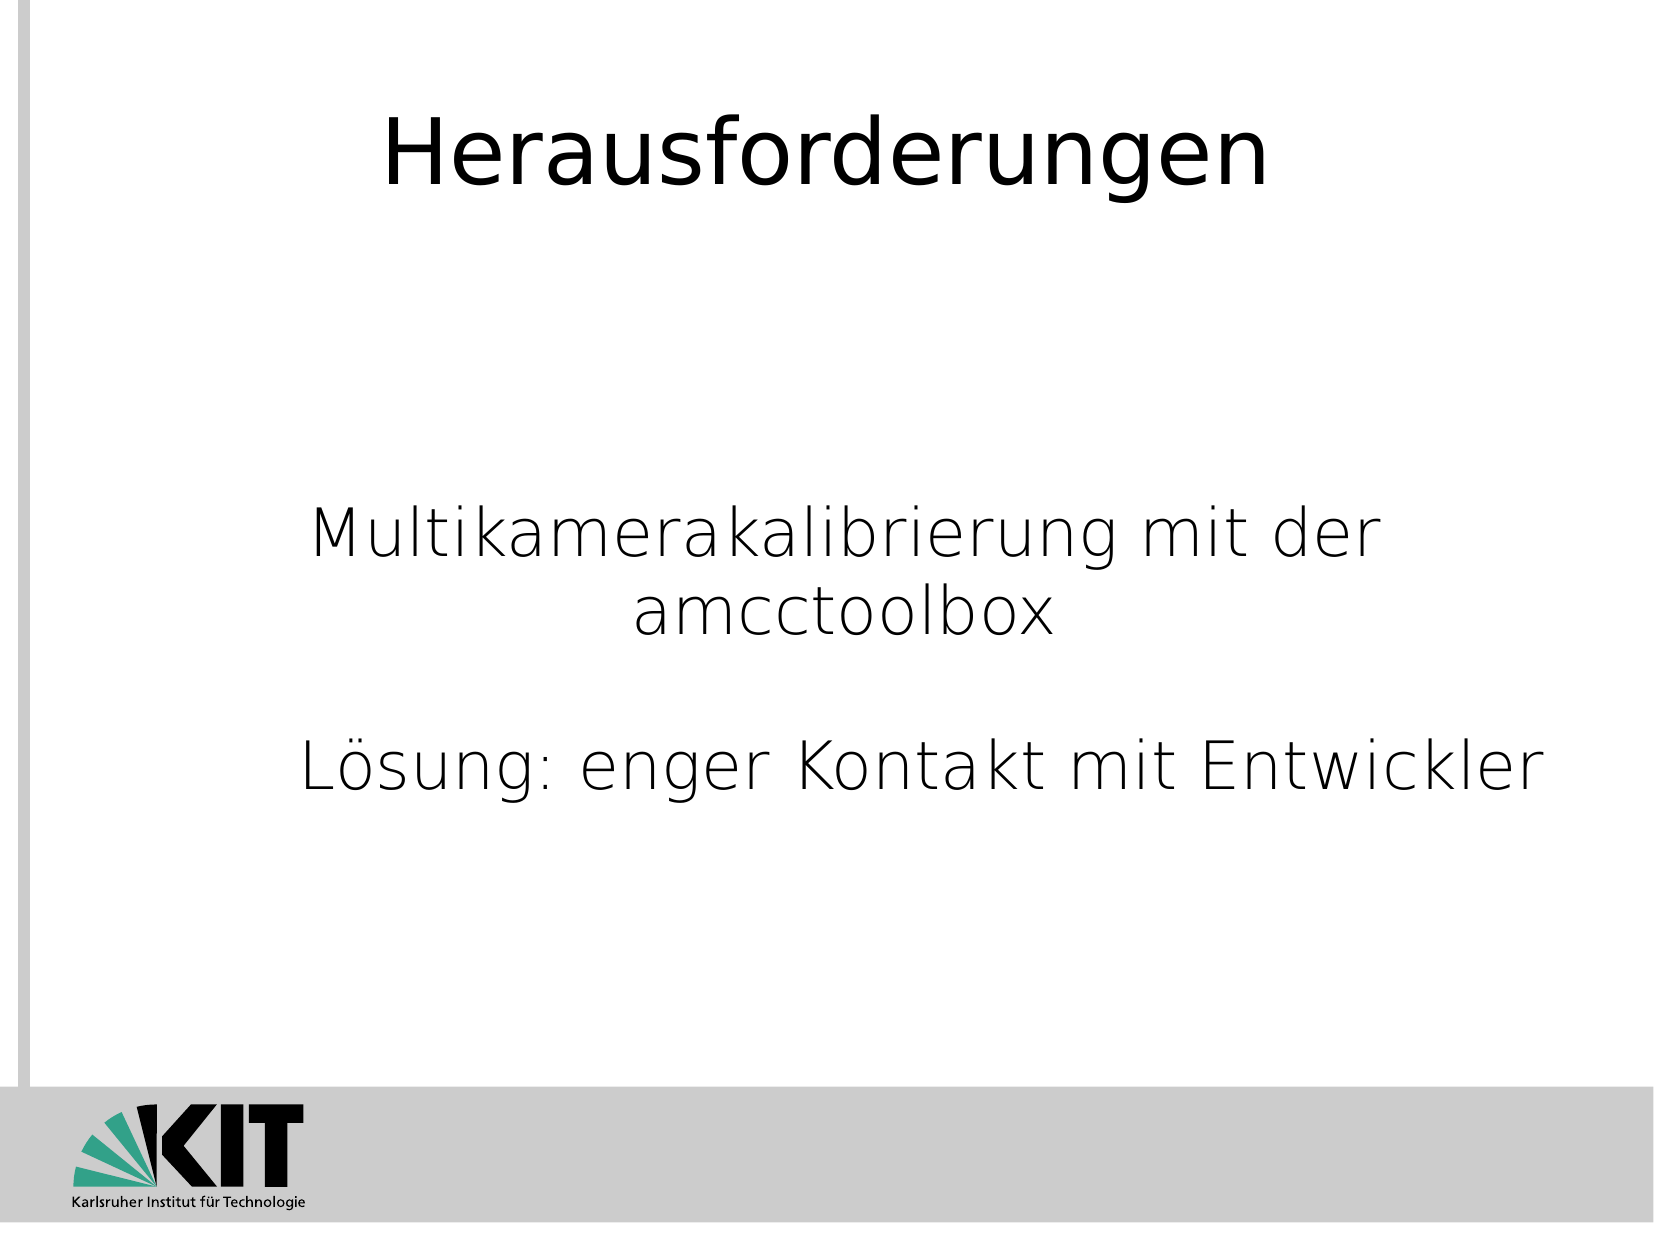

# Herausforderungen
Multikamerakalibrierung mit der amcctoolbox
Lösung: enger Kontakt mit Entwickler